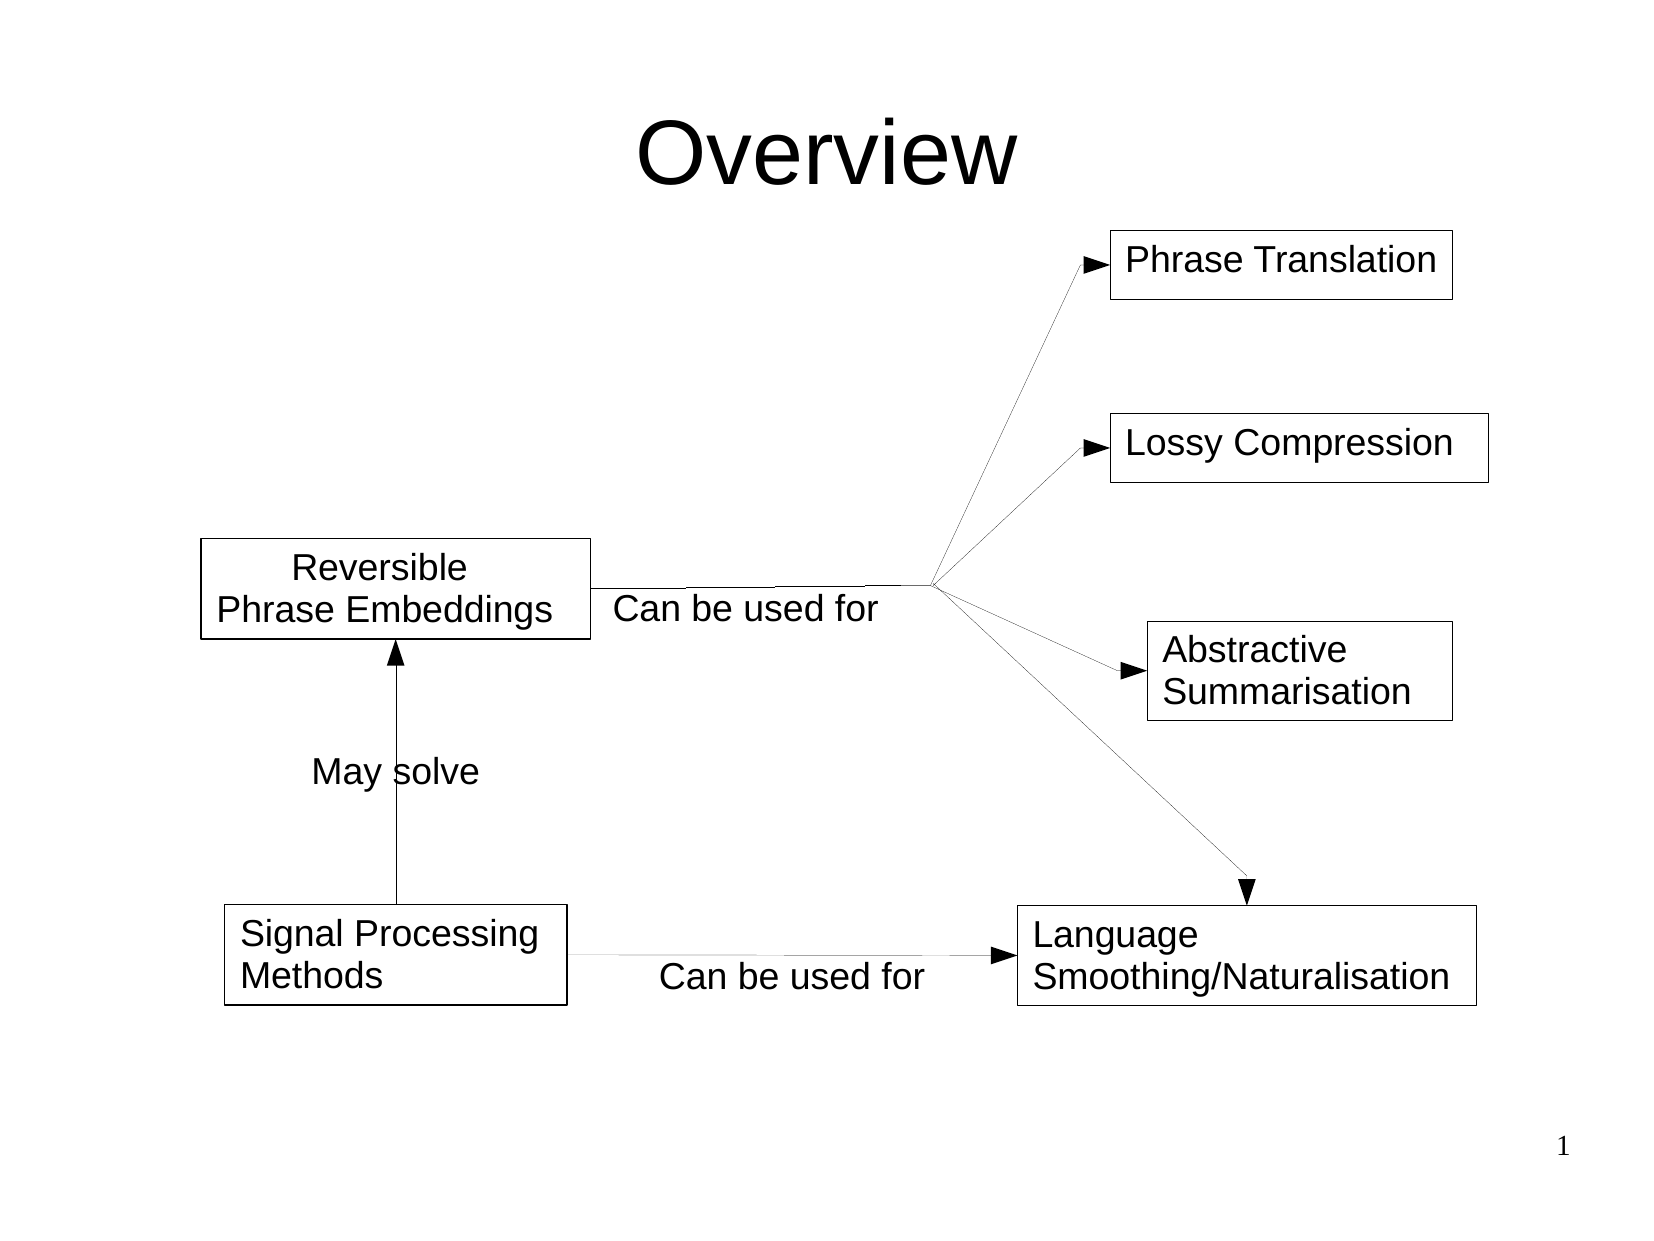

# Overview
Phrase Translation
Lossy Compression
Reversible
Phrase Embeddings
Abstractive Summarisation
Signal Processing Methods
Language Smoothing/Naturalisation
1